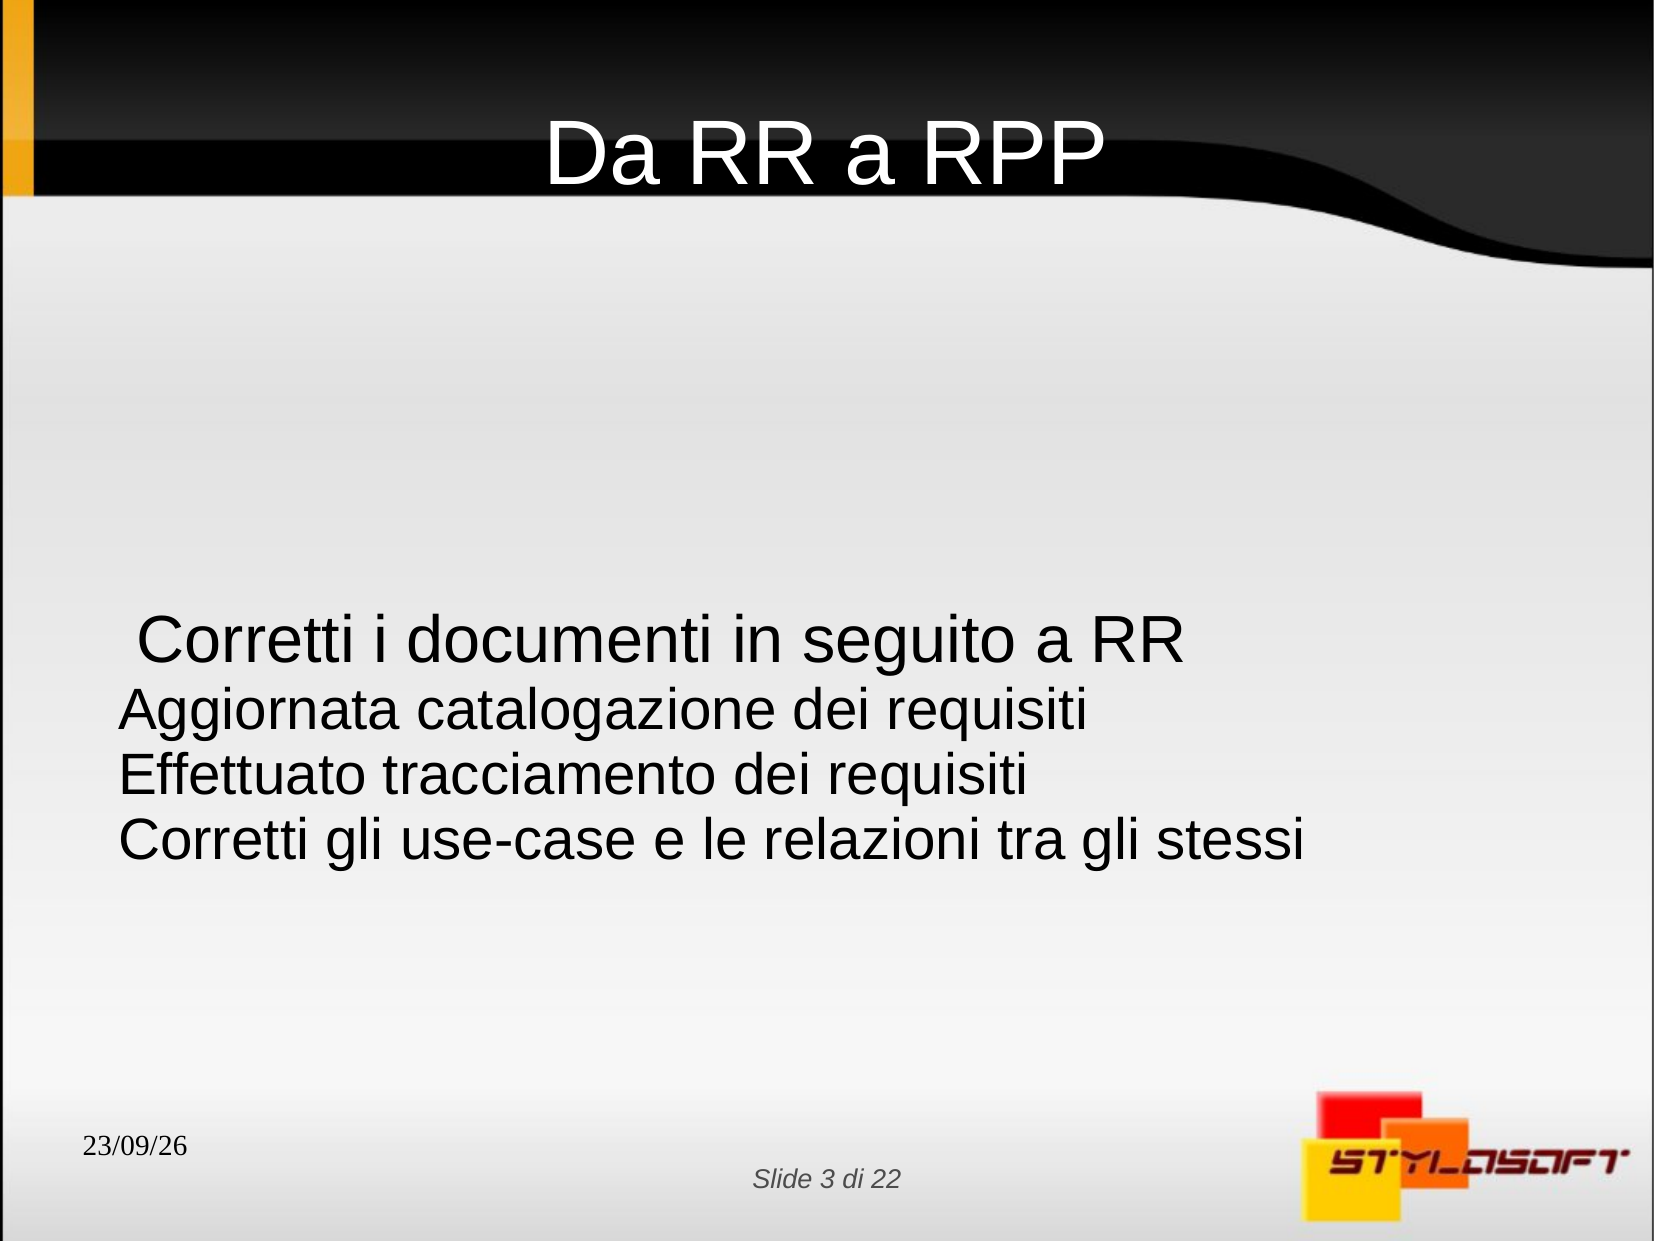

# Da RR a RPP
 Corretti i documenti in seguito a RR
Aggiornata catalogazione dei requisiti
Effettuato tracciamento dei requisiti
Corretti gli use-case e le relazioni tra gli stessi
Slide di 22